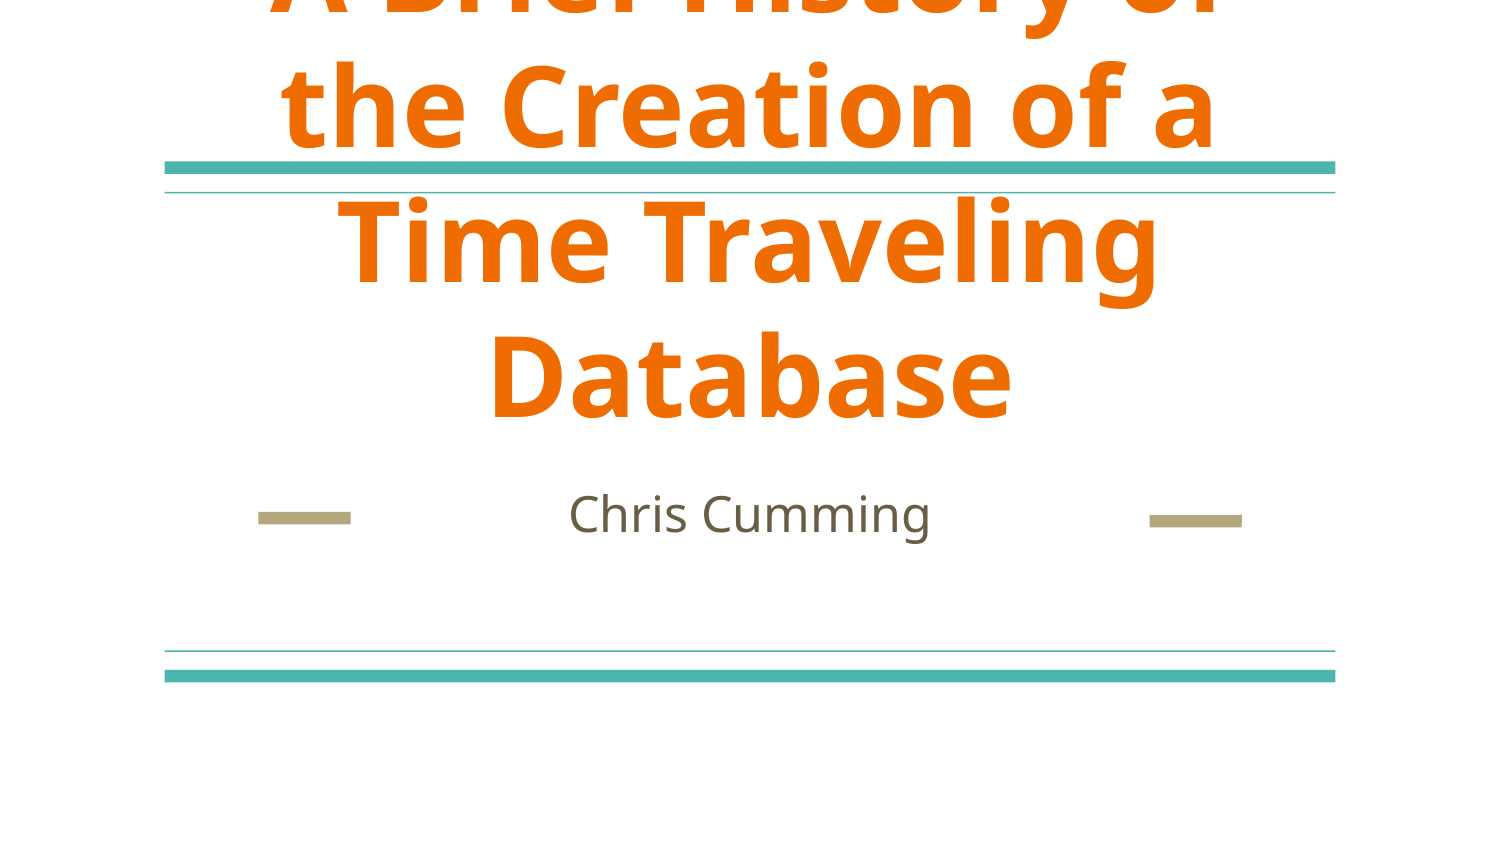

# A Brief History of the Creation of a Time Traveling Database
Chris Cumming